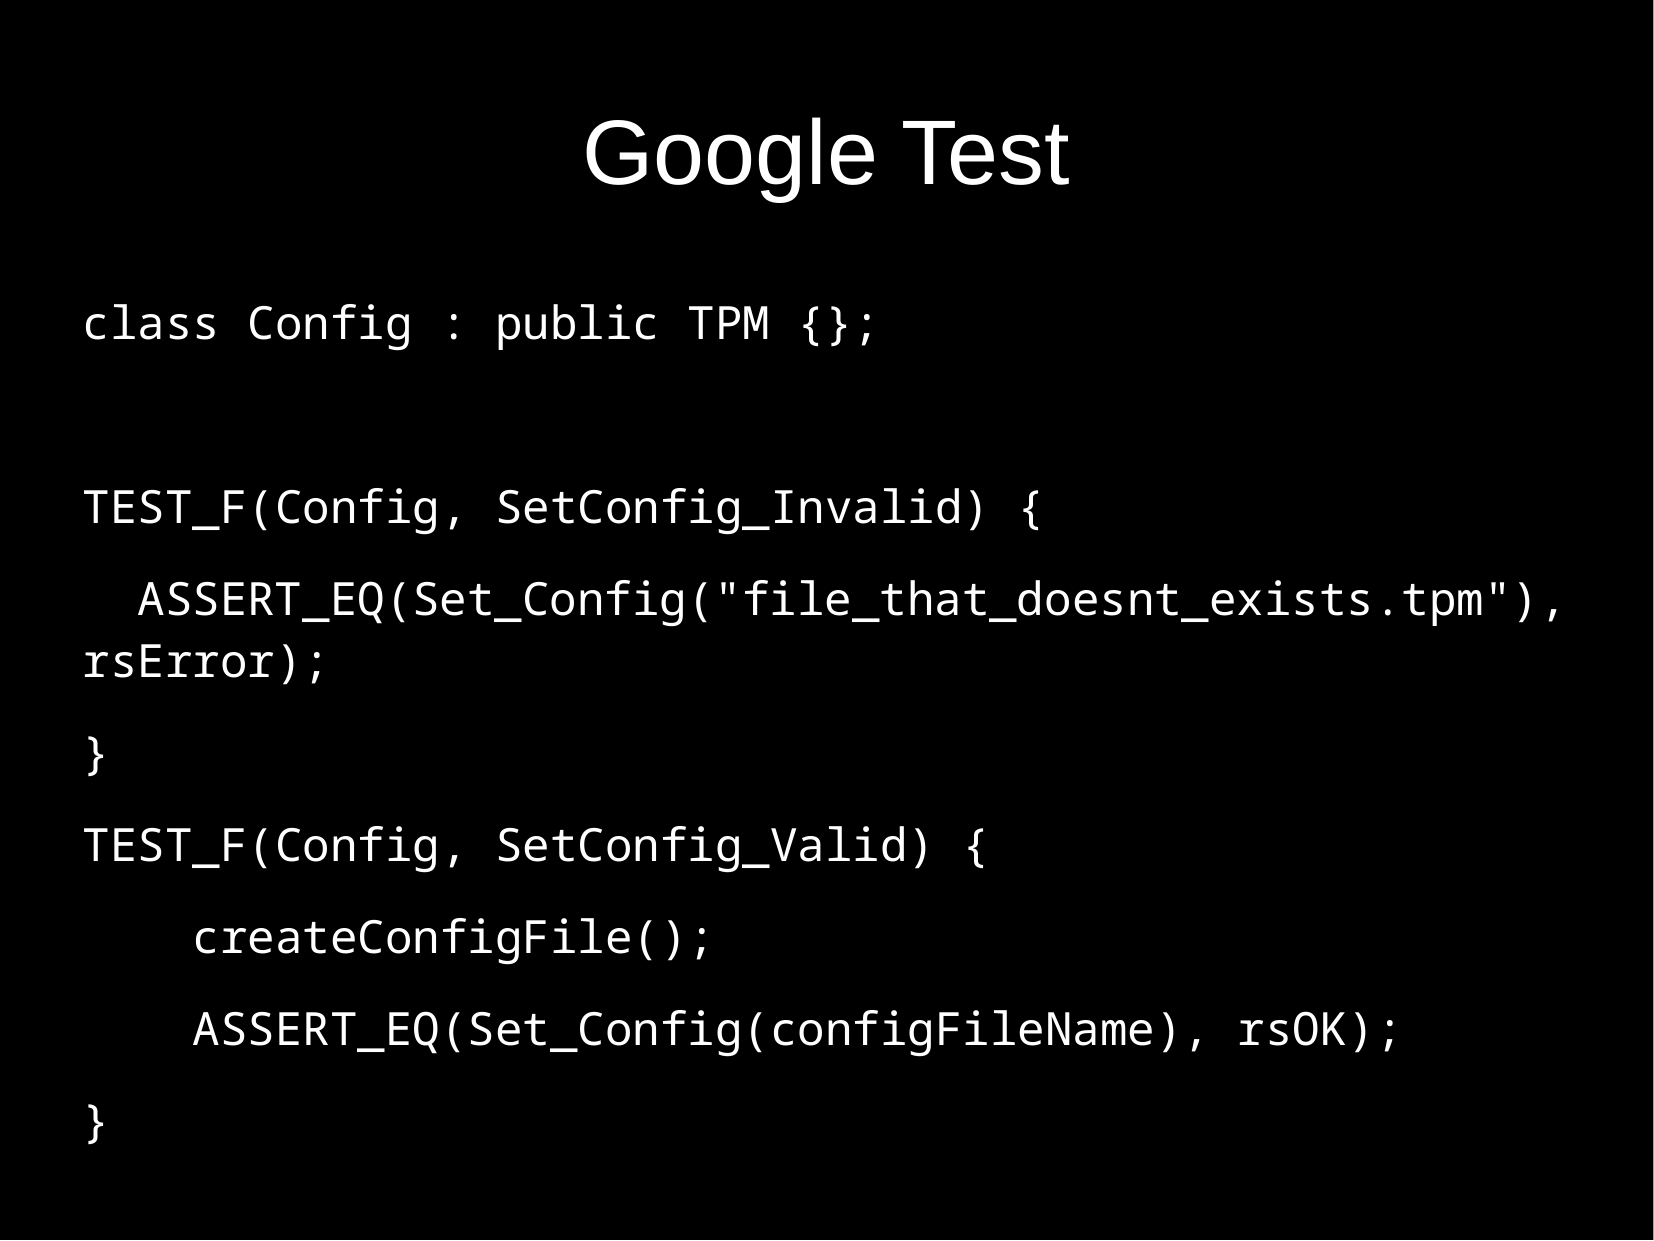

# Google Test
class Config : public TPM {};
TEST_F(Config, SetConfig_Invalid) {
 ASSERT_EQ(Set_Config("file_that_doesnt_exists.tpm"), rsError);
}
TEST_F(Config, SetConfig_Valid) {
 createConfigFile();
 ASSERT_EQ(Set_Config(configFileName), rsOK);
}